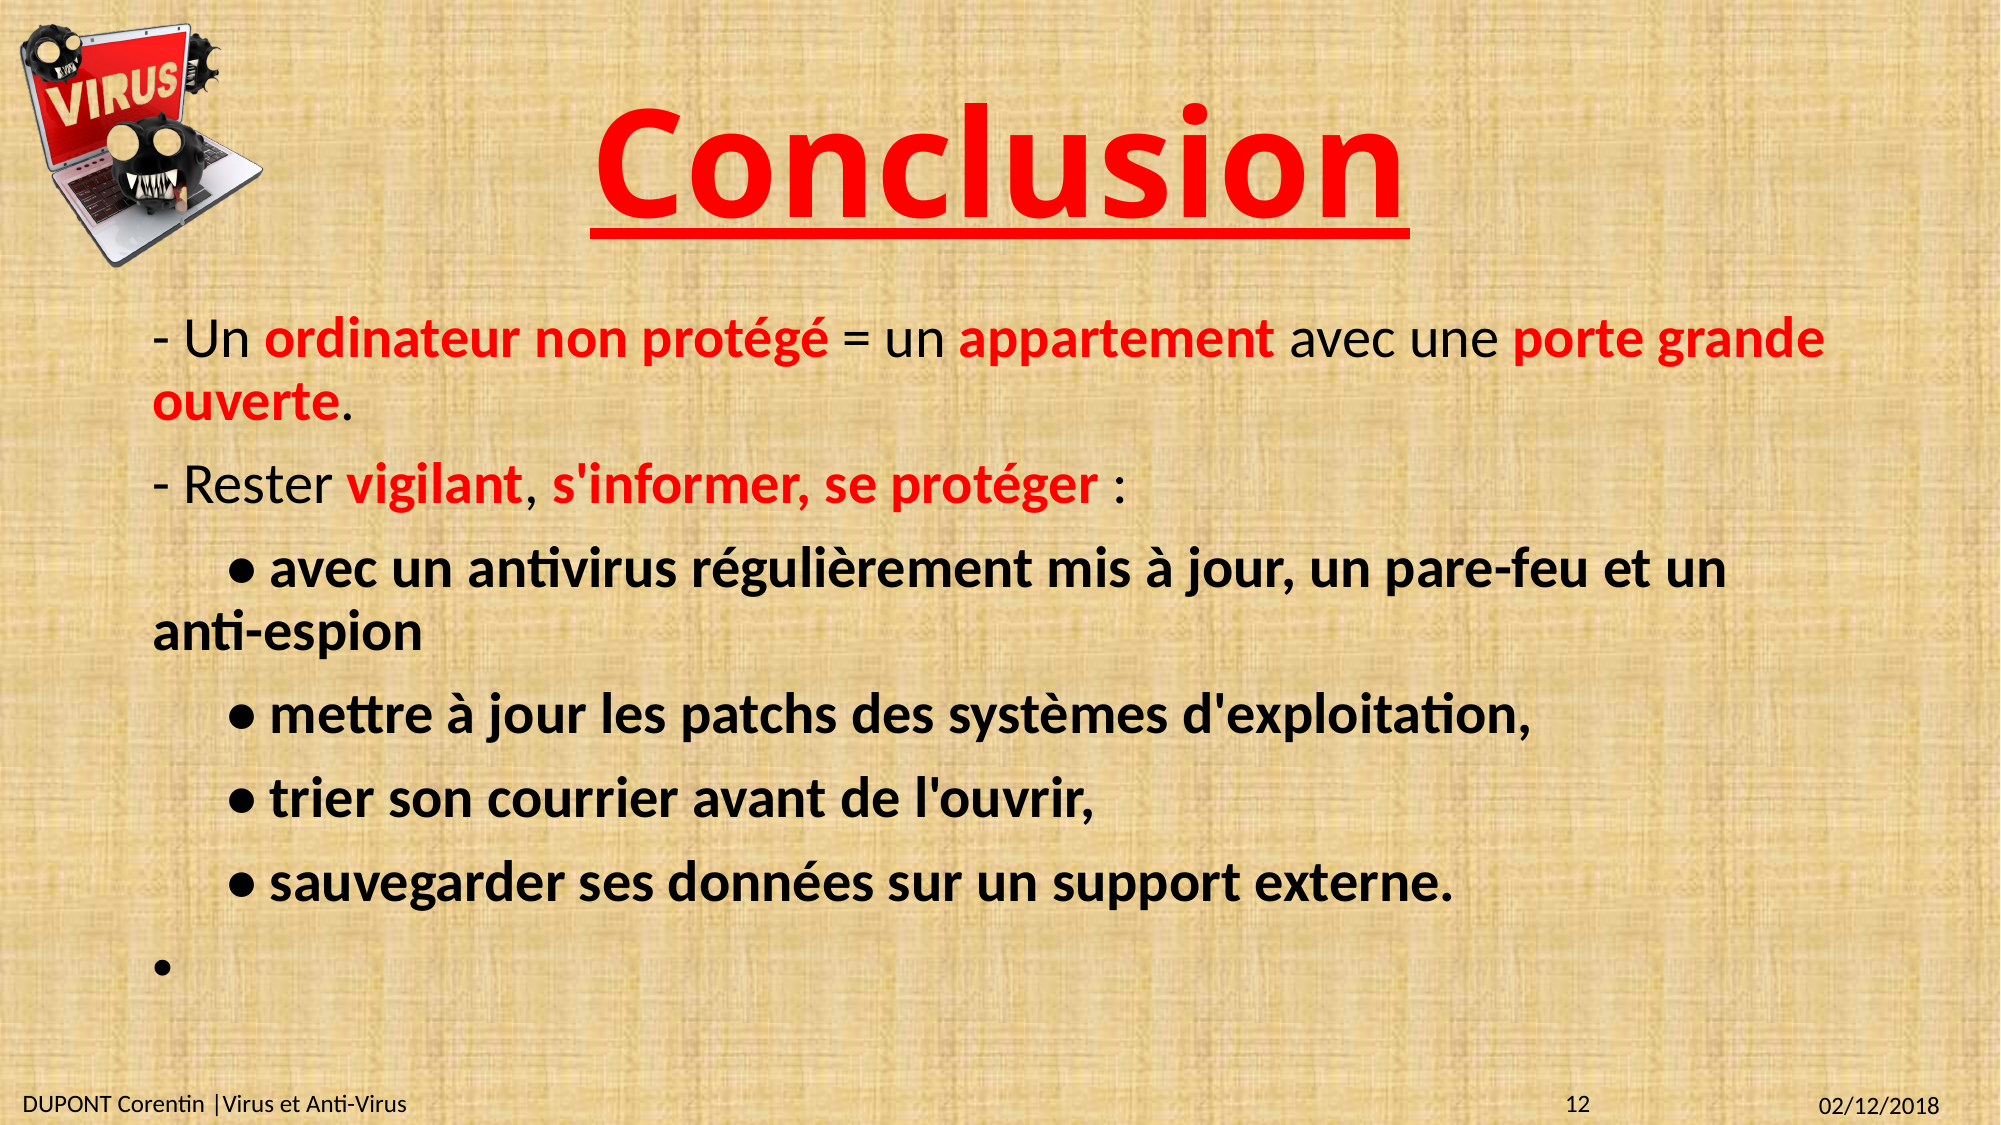

# Conclusion
- Un ordinateur non protégé = un appartement avec une porte grande ouverte.
- Rester vigilant, s'informer, se protéger :
	• avec un antivirus régulièrement mis à jour, un pare-feu et un 	anti-espion
	• mettre à jour les patchs des systèmes d'exploitation,
	• trier son courrier avant de l'ouvrir,
	• sauvegarder ses données sur un support externe.
DUPONT Corentin |Virus et Anti-Virus
02/12/2018